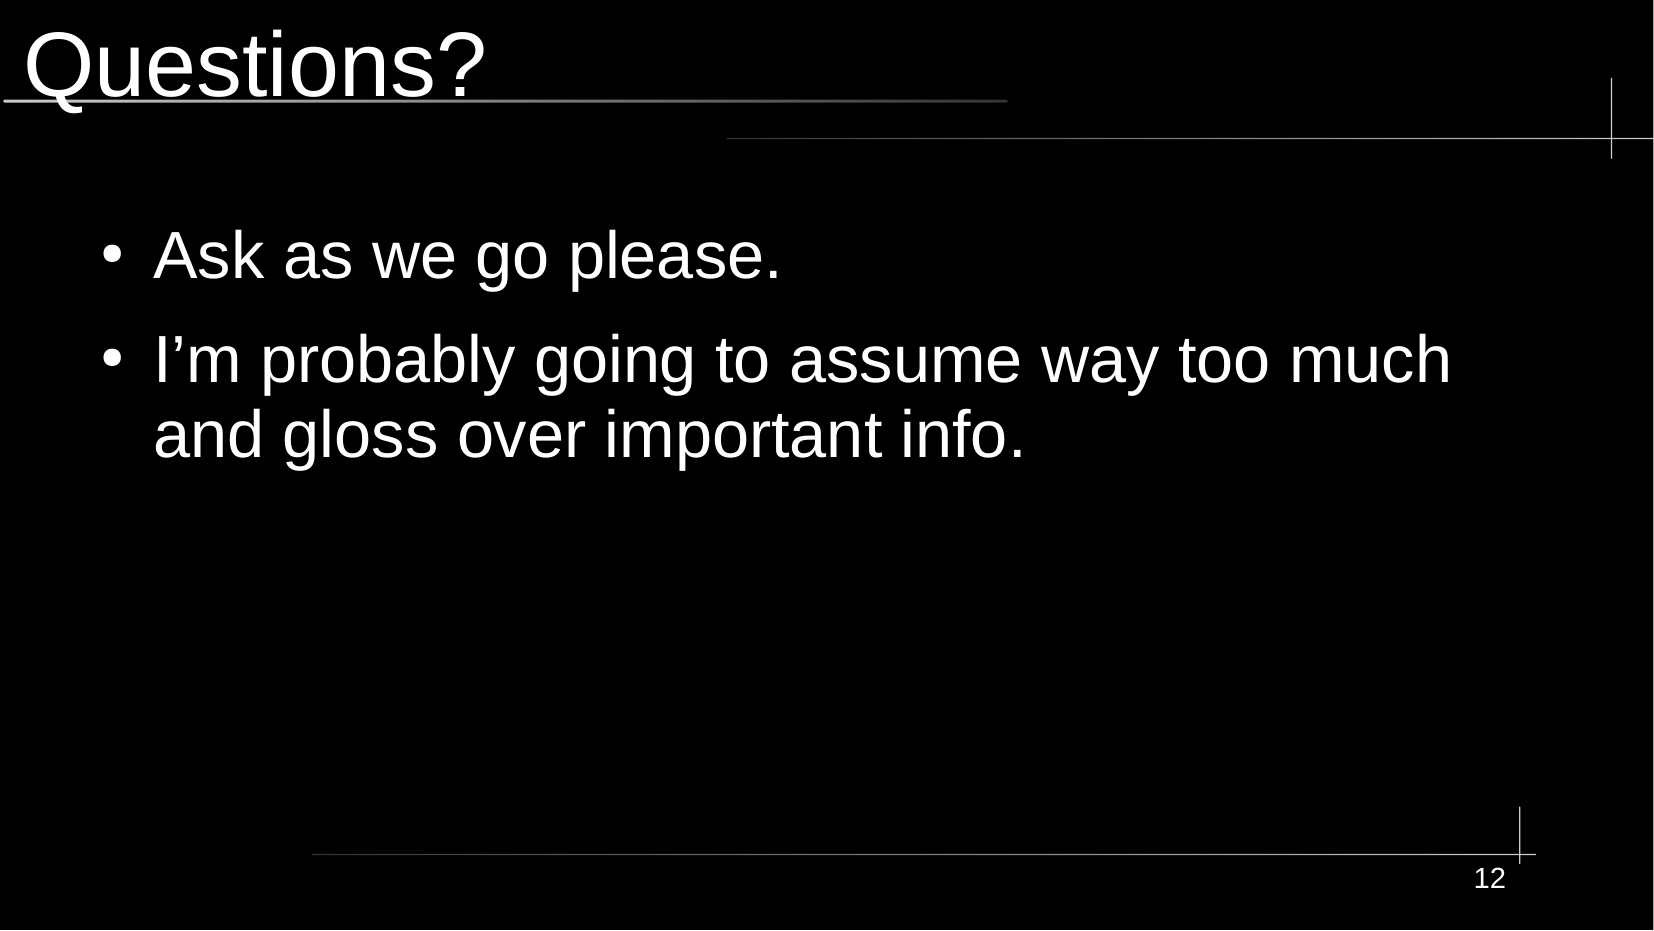

# Questions?
Ask as we go please.
I’m probably going to assume way too much and gloss over important info.
12